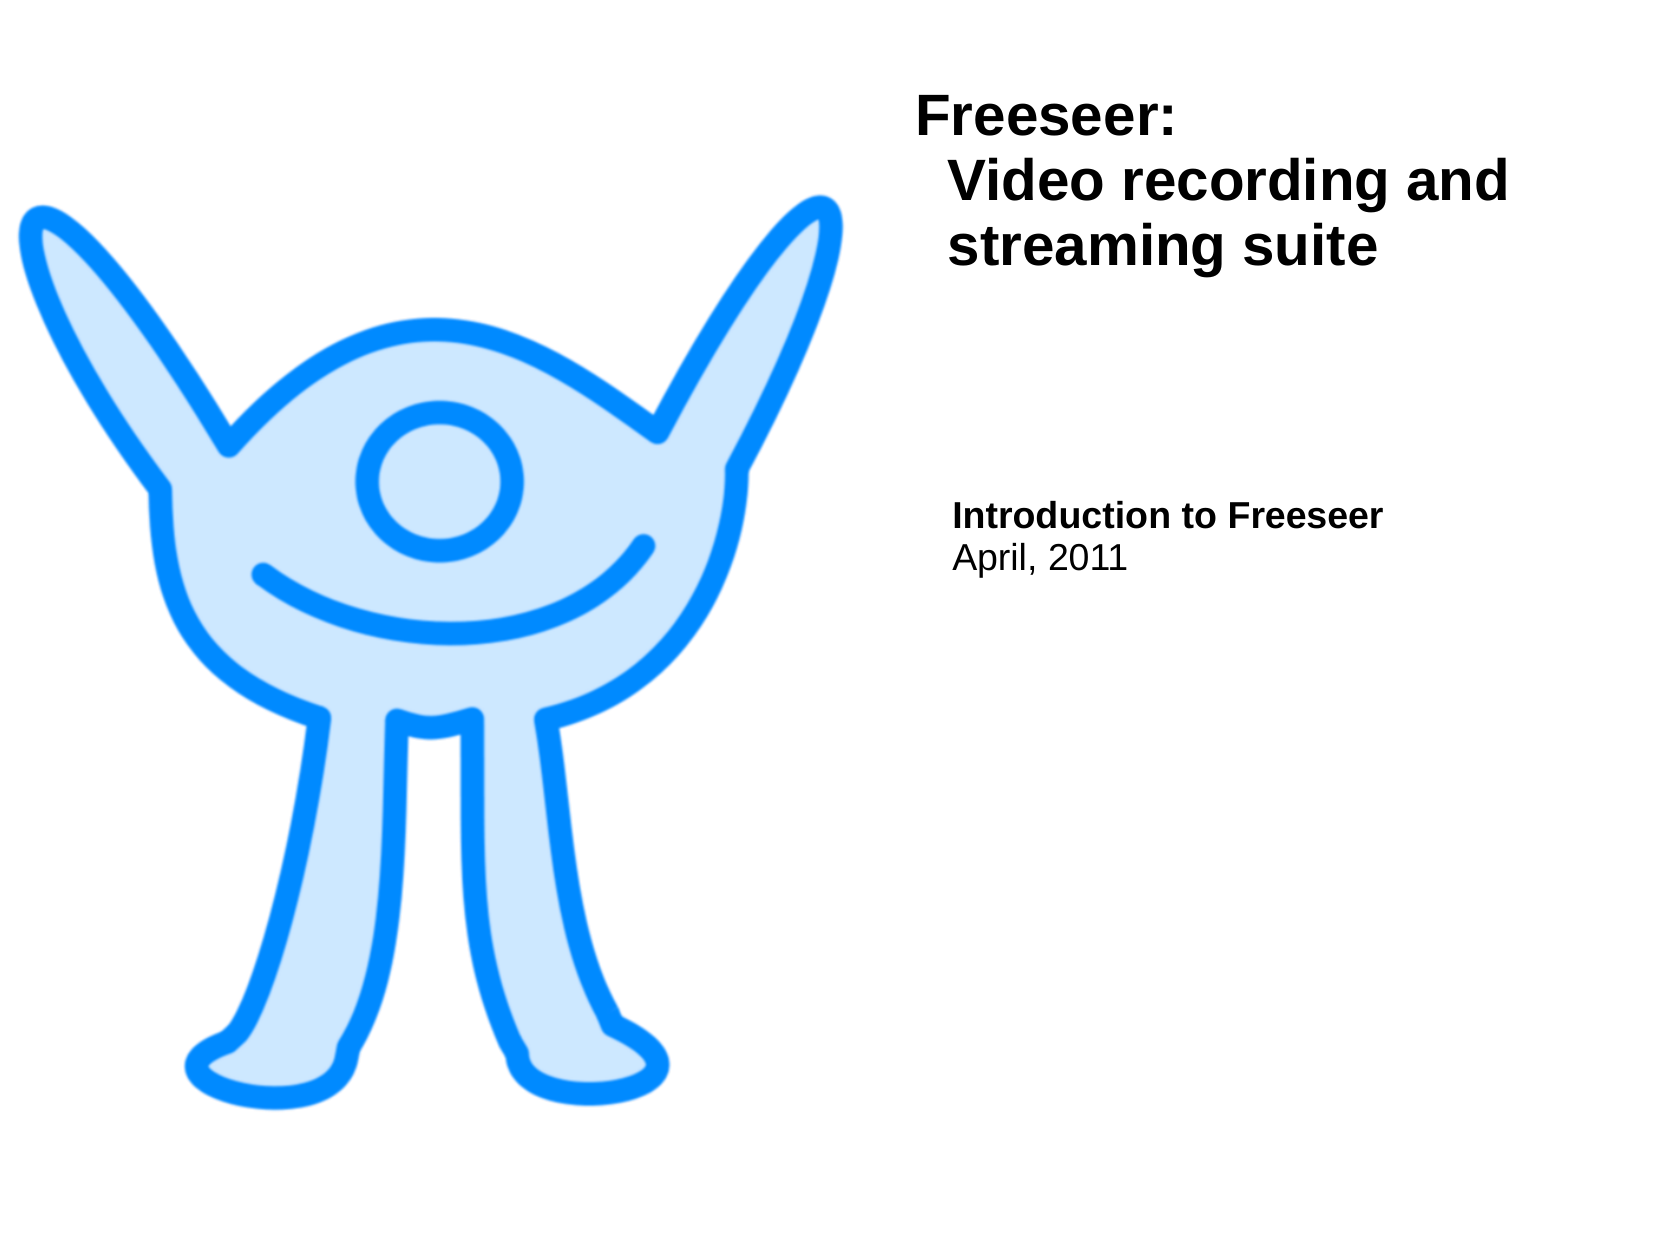

Freeseer:
 Video recording and streaming suite
Introduction to Freeseer
April, 2011